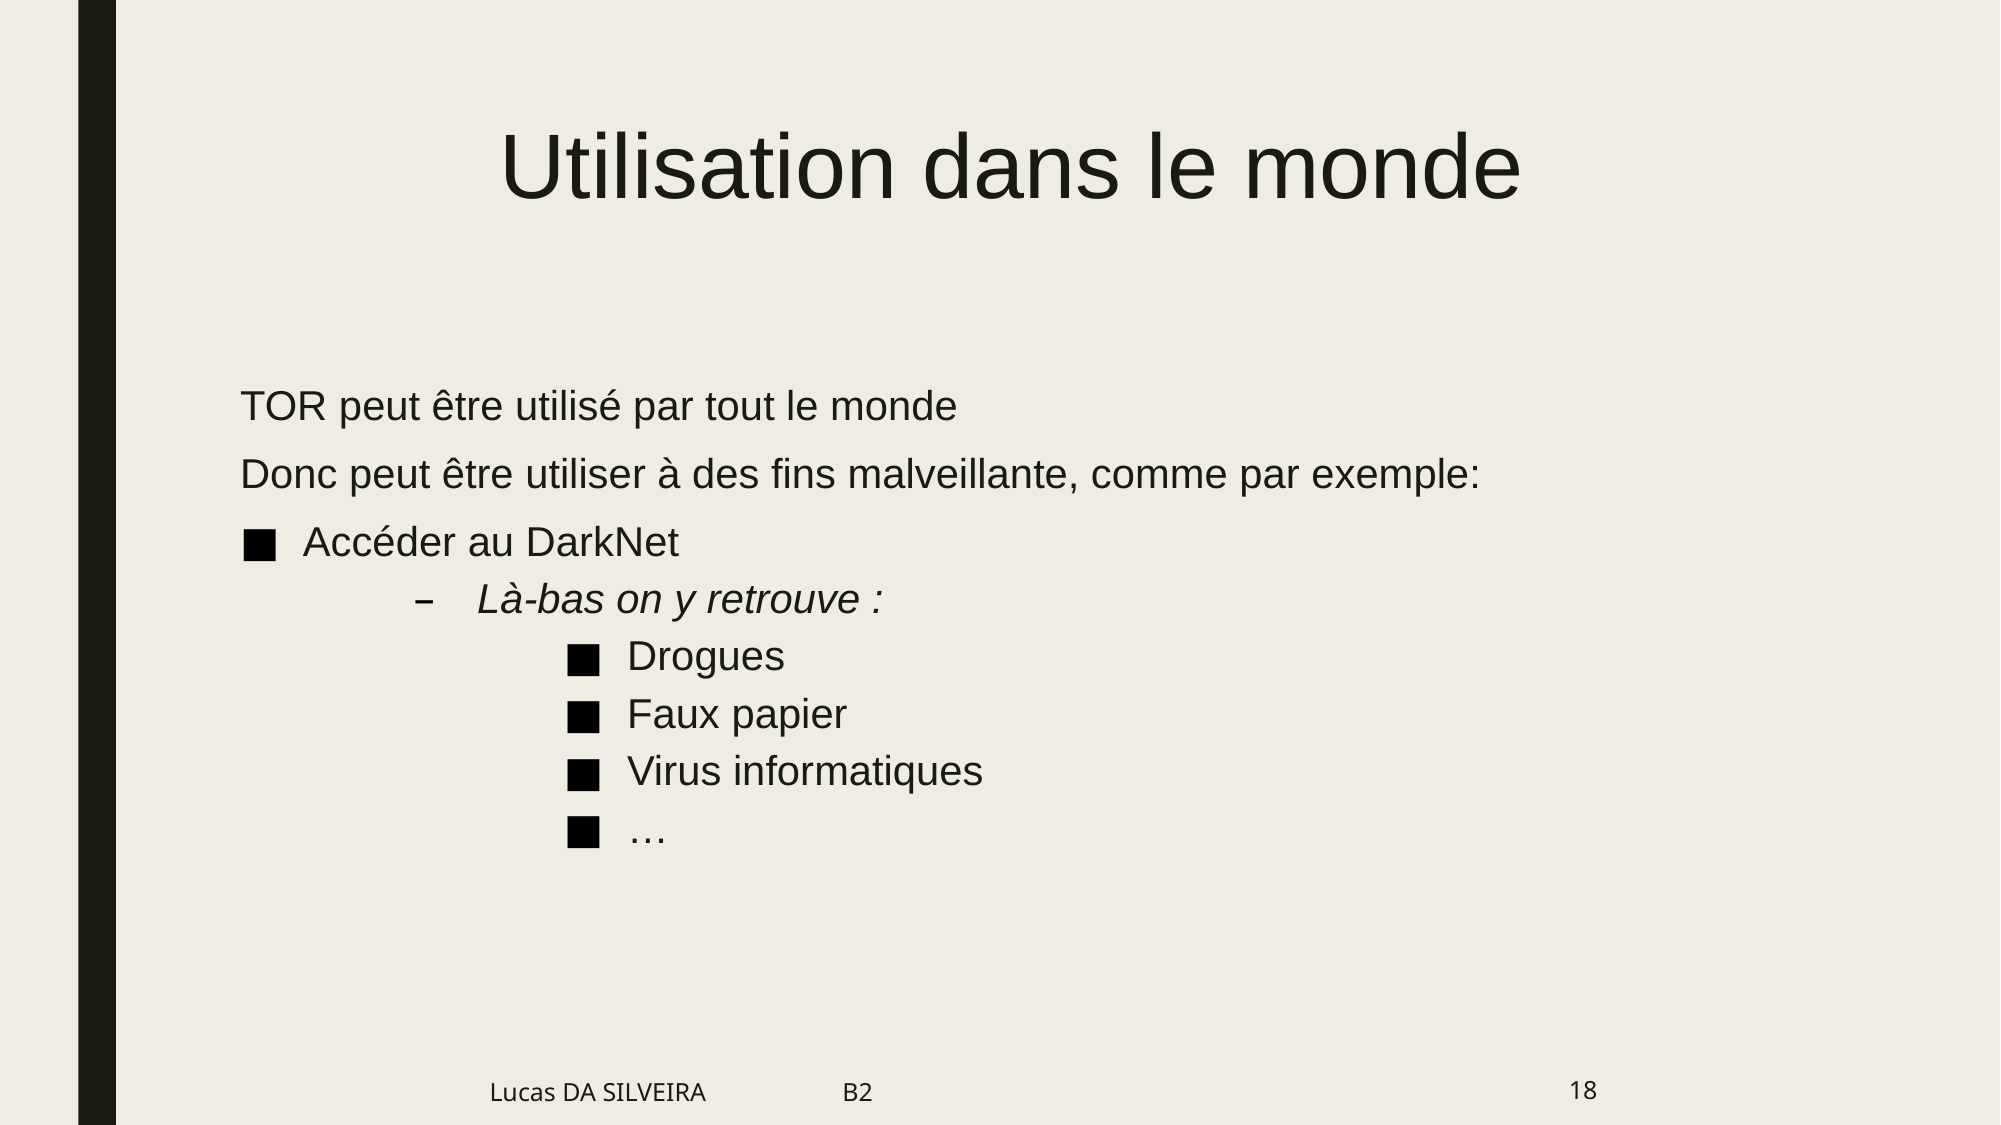

# Utilisation dans le monde
TOR peut être utilisé par tout le monde
Donc peut être utiliser à des fins malveillante, comme par exemple:
Accéder au DarkNet
Là-bas on y retrouve :
Drogues
Faux papier
Virus informatiques
…
Lucas DA SILVEIRA B2